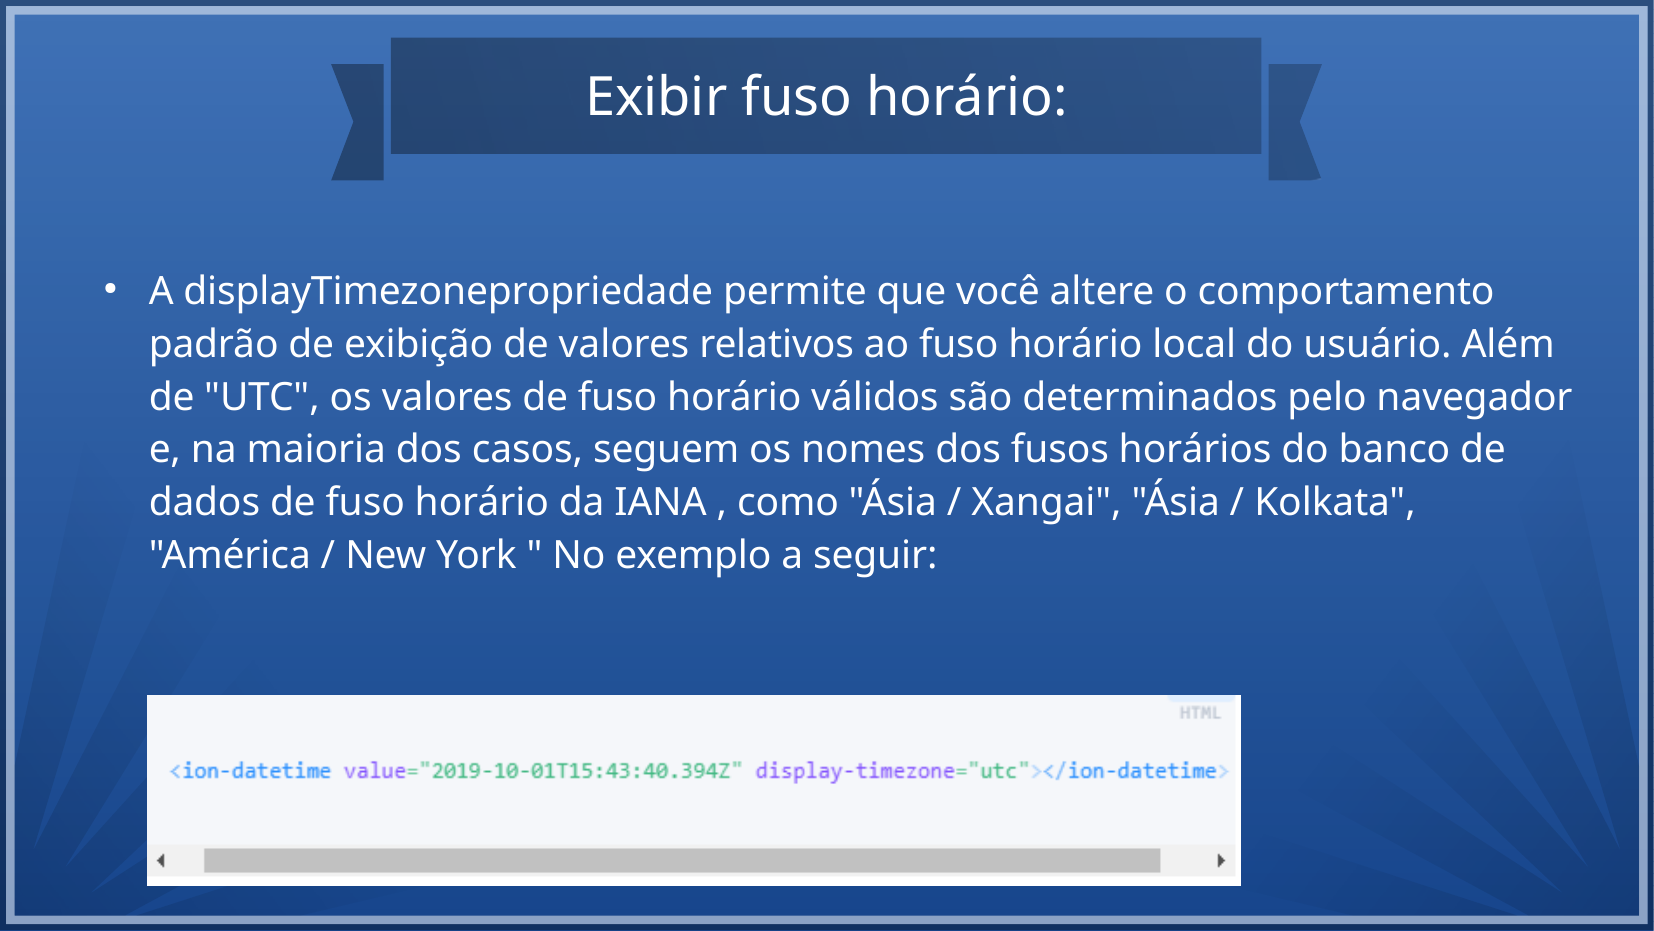

# Exibir fuso horário:
A displayTimezonepropriedade permite que você altere o comportamento padrão de exibição de valores relativos ao fuso horário local do usuário. Além de "UTC", os valores de fuso horário válidos são determinados pelo navegador e, na maioria dos casos, seguem os nomes dos fusos horários do banco de dados de fuso horário da IANA , como "Ásia / Xangai", "Ásia / Kolkata", "América / New York " No exemplo a seguir: